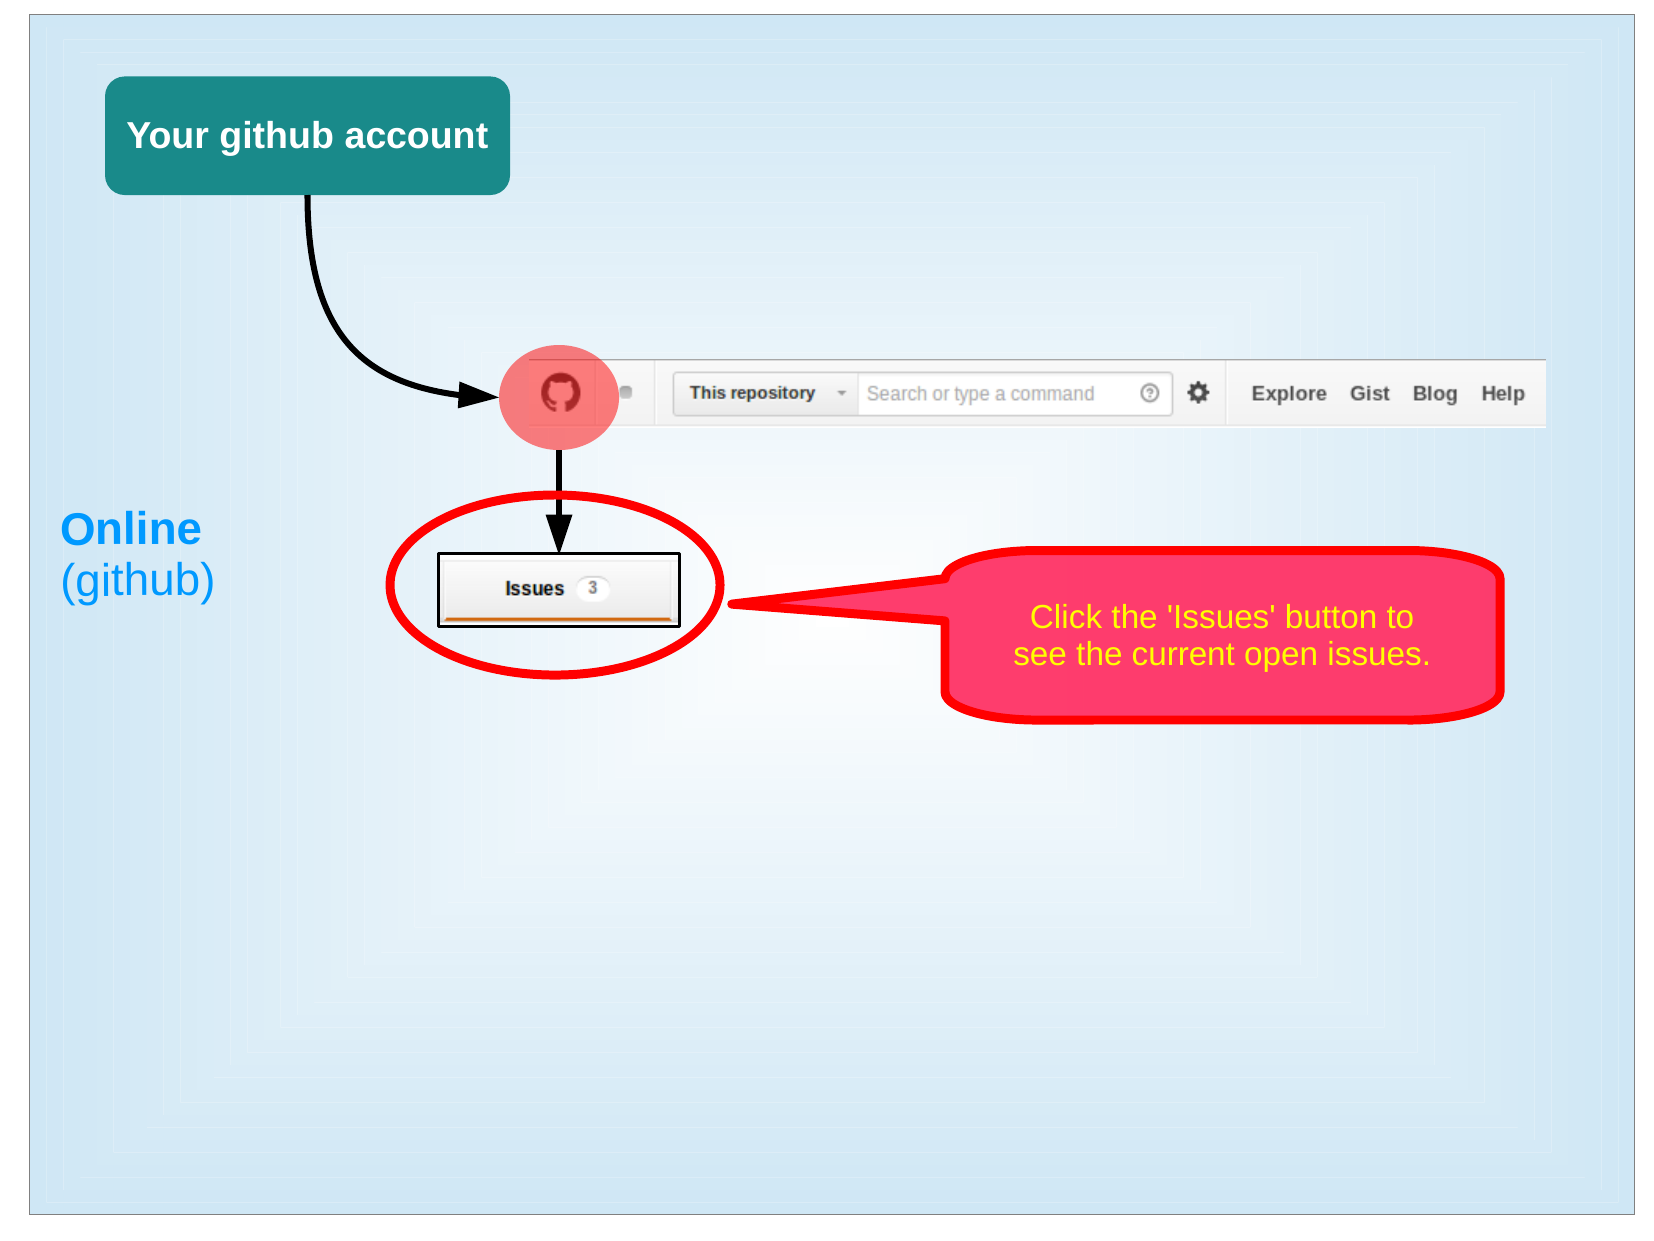

Your github account
Online
(github)
Click the 'Issues' button to
see the current open issues.